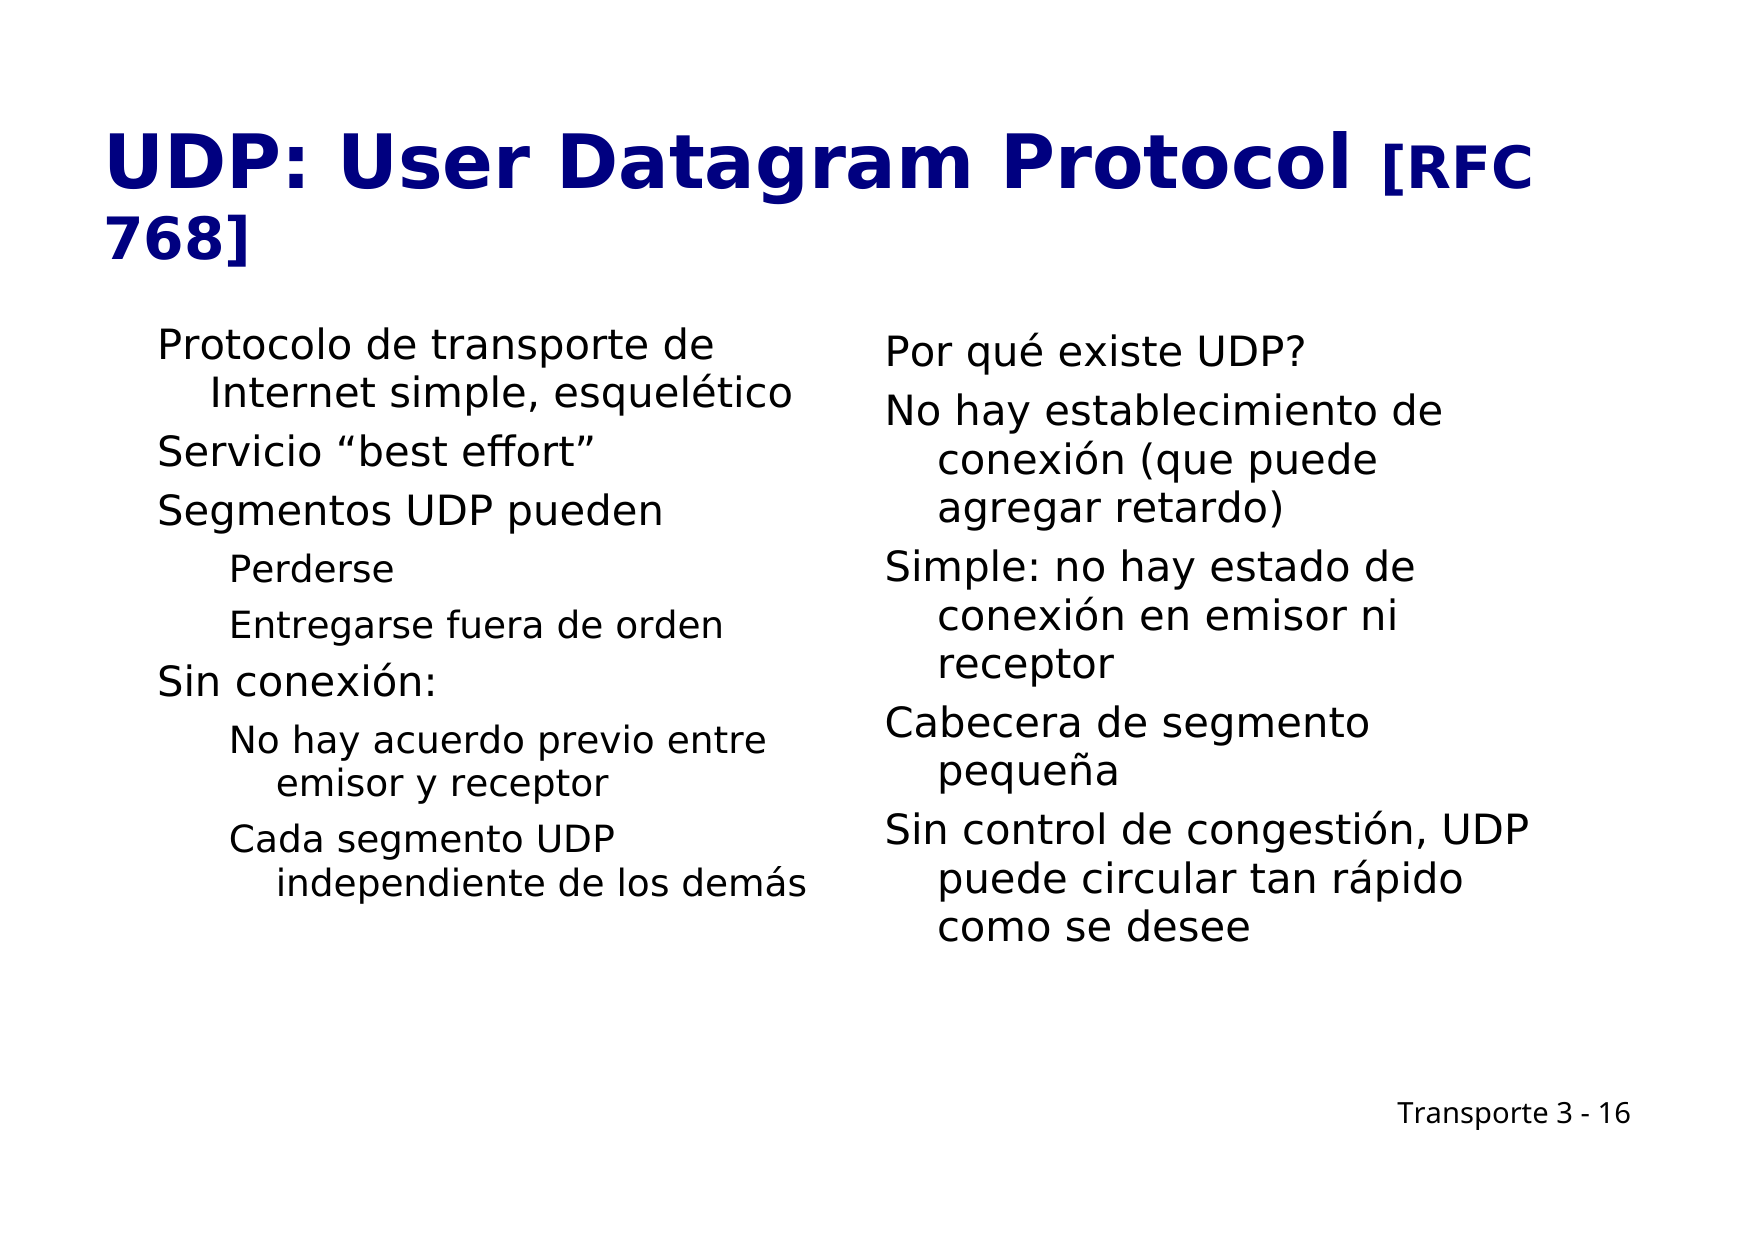

# UDP: User Datagram Protocol [RFC 768]
Protocolo de transporte de Internet simple, esquelético
Servicio “best effort”
Segmentos UDP pueden
Perderse
Entregarse fuera de orden
Sin conexión:
No hay acuerdo previo entre emisor y receptor
Cada segmento UDP independiente de los demás
Por qué existe UDP?
No hay establecimiento de conexión (que puede agregar retardo)
Simple: no hay estado de conexión en emisor ni receptor
Cabecera de segmento pequeña
Sin control de congestión, UDP puede circular tan rápido como se desee